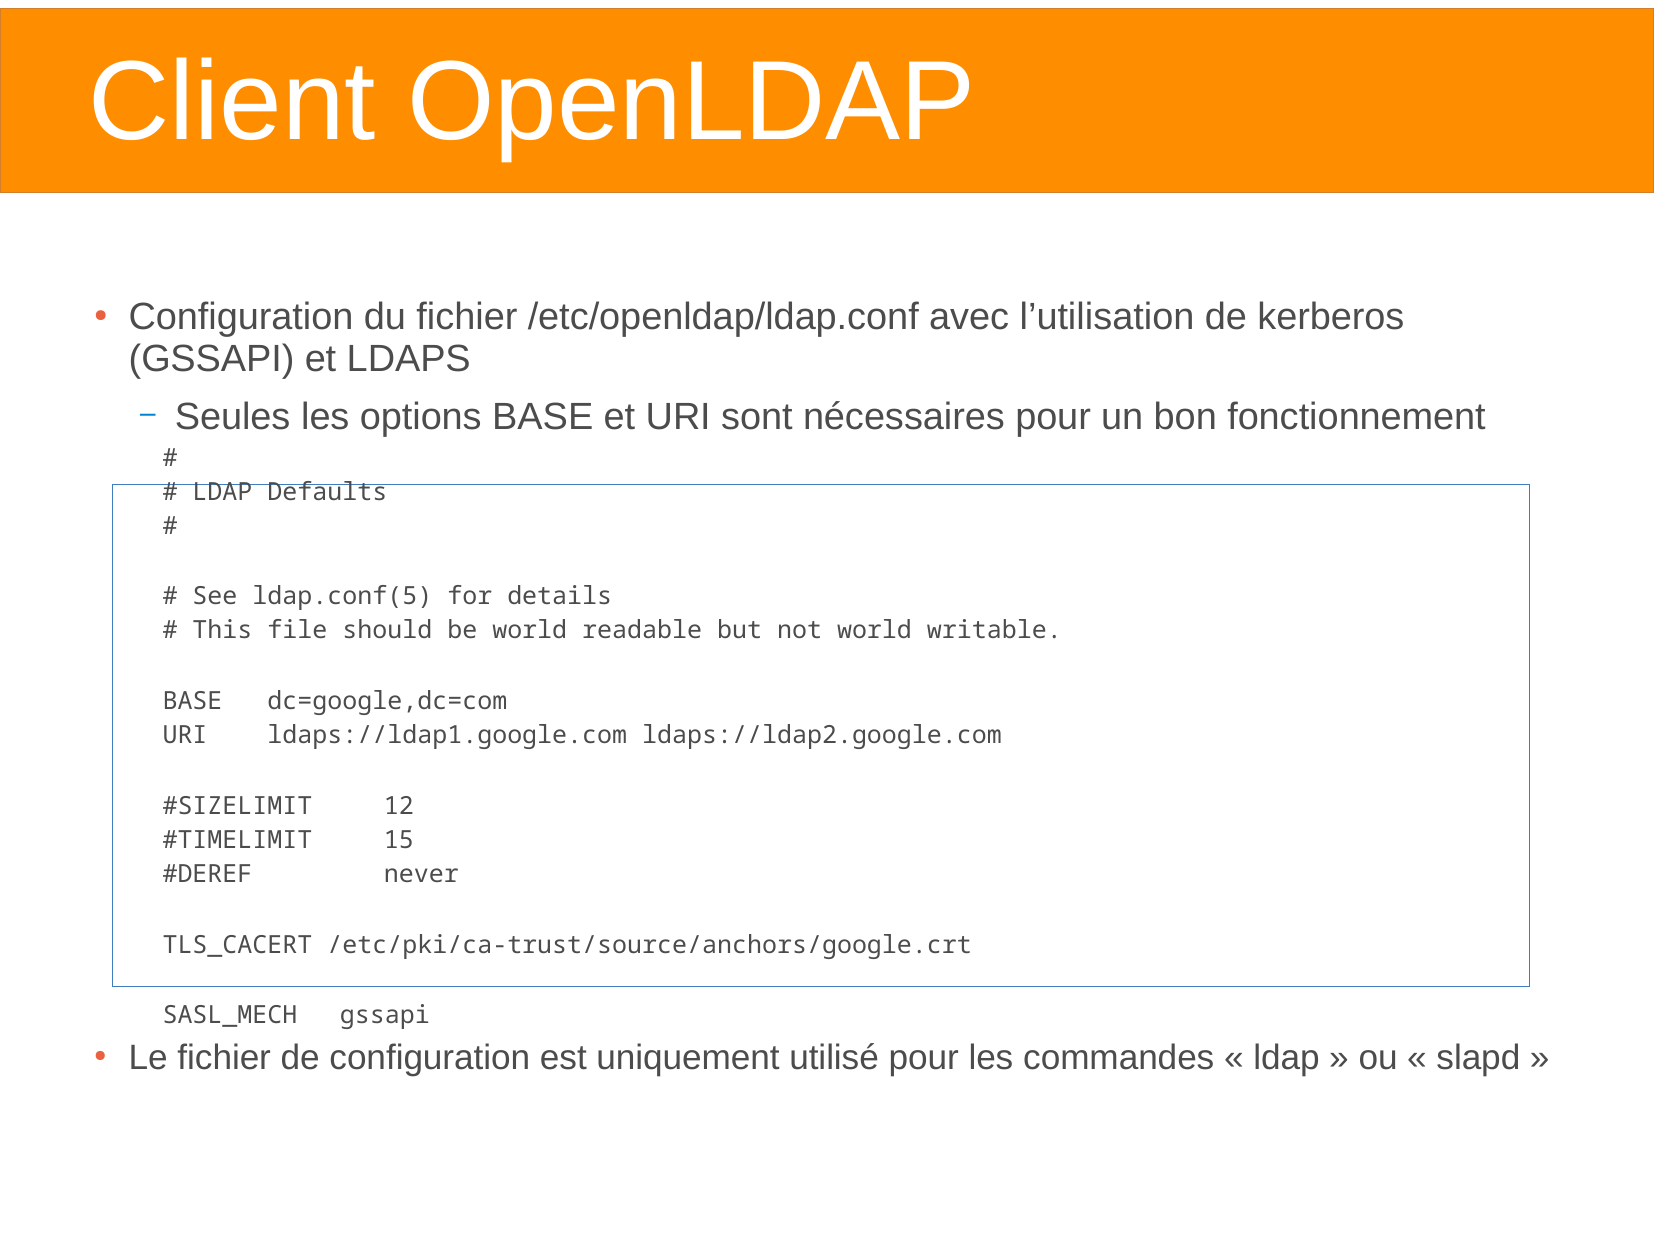

Client OpenLDAP
# Configuration du fichier /etc/openldap/ldap.conf avec l’utilisation de kerberos (GSSAPI) et LDAPS
Seules les options BASE et URI sont nécessaires pour un bon fonctionnement
Le fichier de configuration est uniquement utilisé pour les commandes « ldap » ou « slapd »
#
# LDAP Defaults
#
# See ldap.conf(5) for details
# This file should be world readable but not world writable.
BASE dc=google,dc=com
URI ldaps://ldap1.google.com ldaps://ldap2.google.com
#SIZELIMIT	12
#TIMELIMIT	15
#DEREF		never
TLS_CACERT /etc/pki/ca-trust/source/anchors/google.crt
SASL_MECH	 gssapi